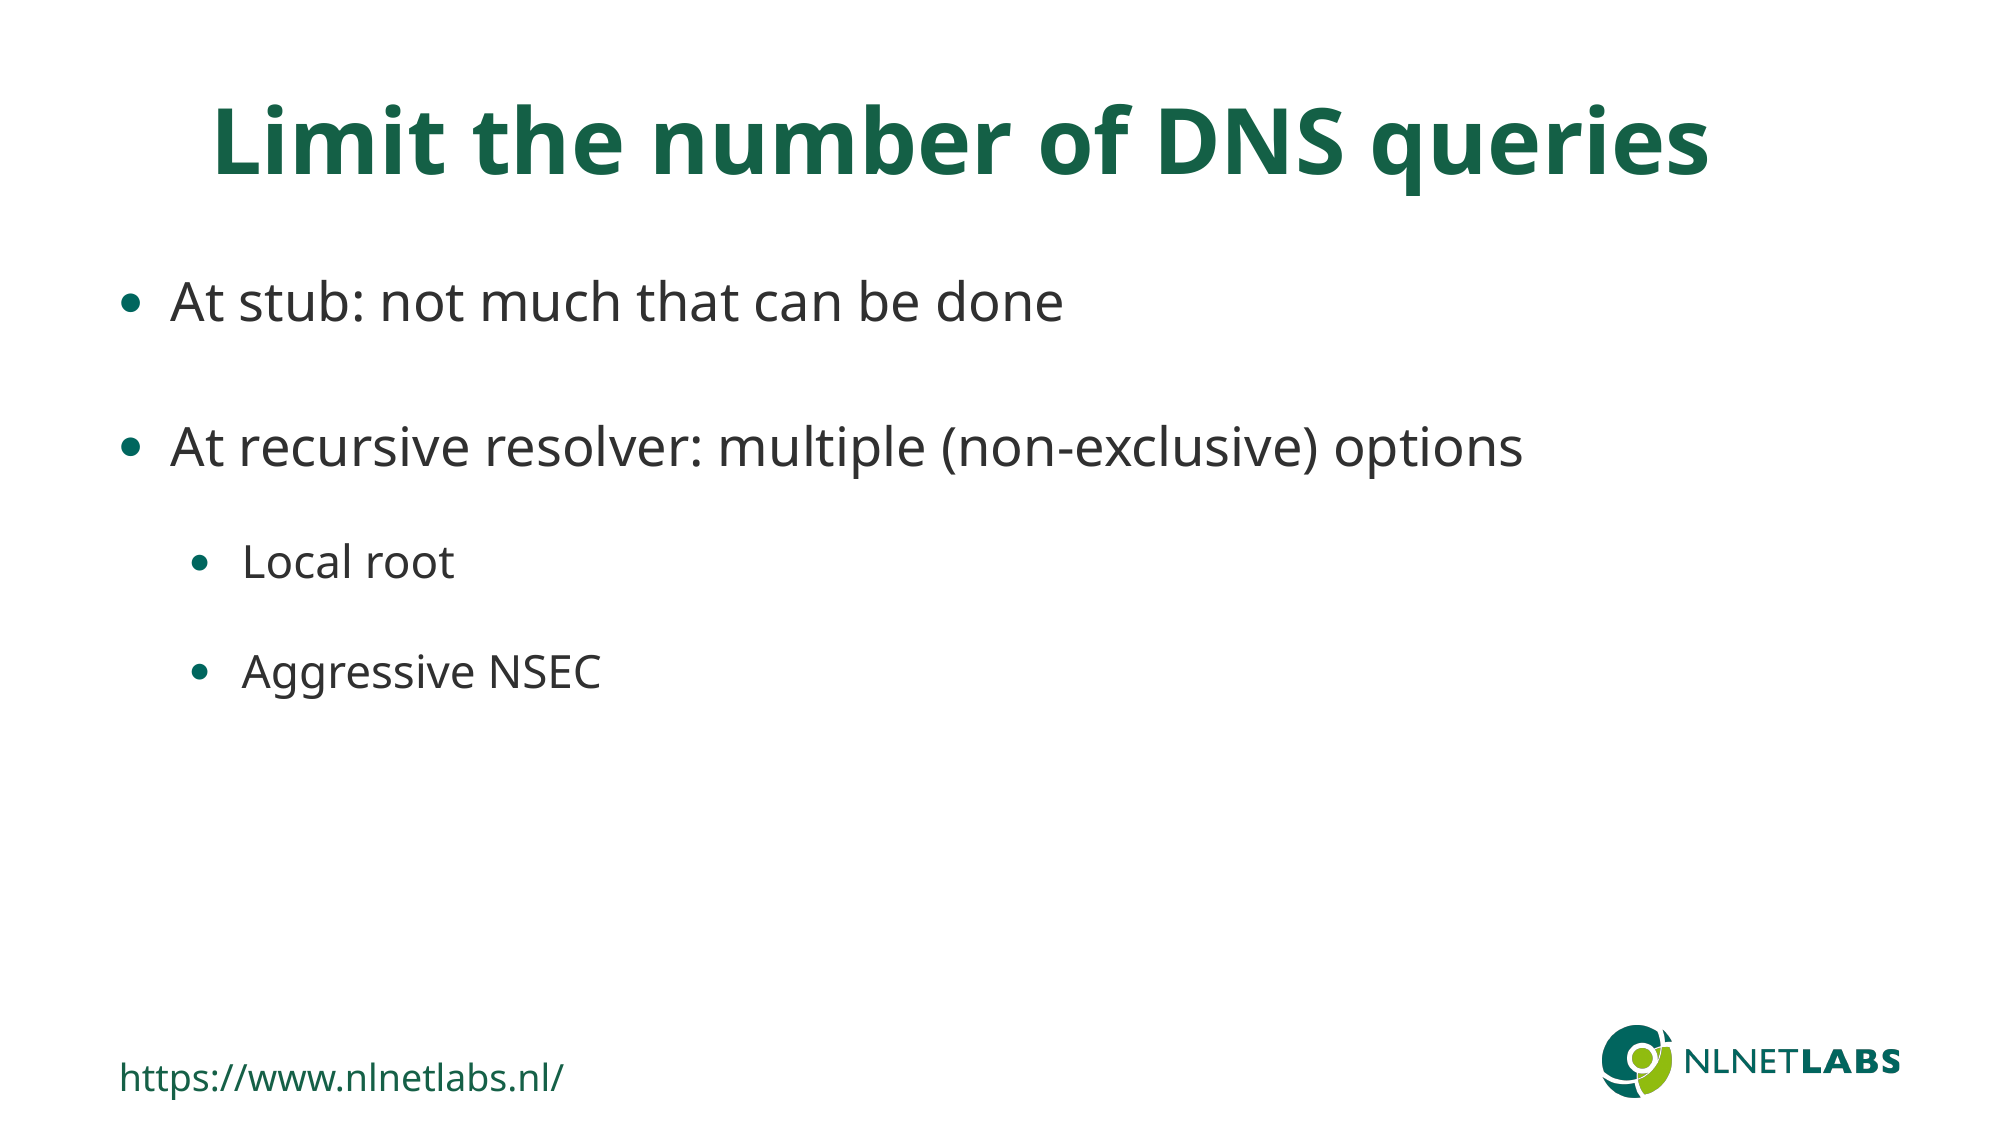

# Limit the number of DNS queries
At stub: not much that can be done
At recursive resolver: multiple (non-exclusive) options
Local root
Aggressive NSEC